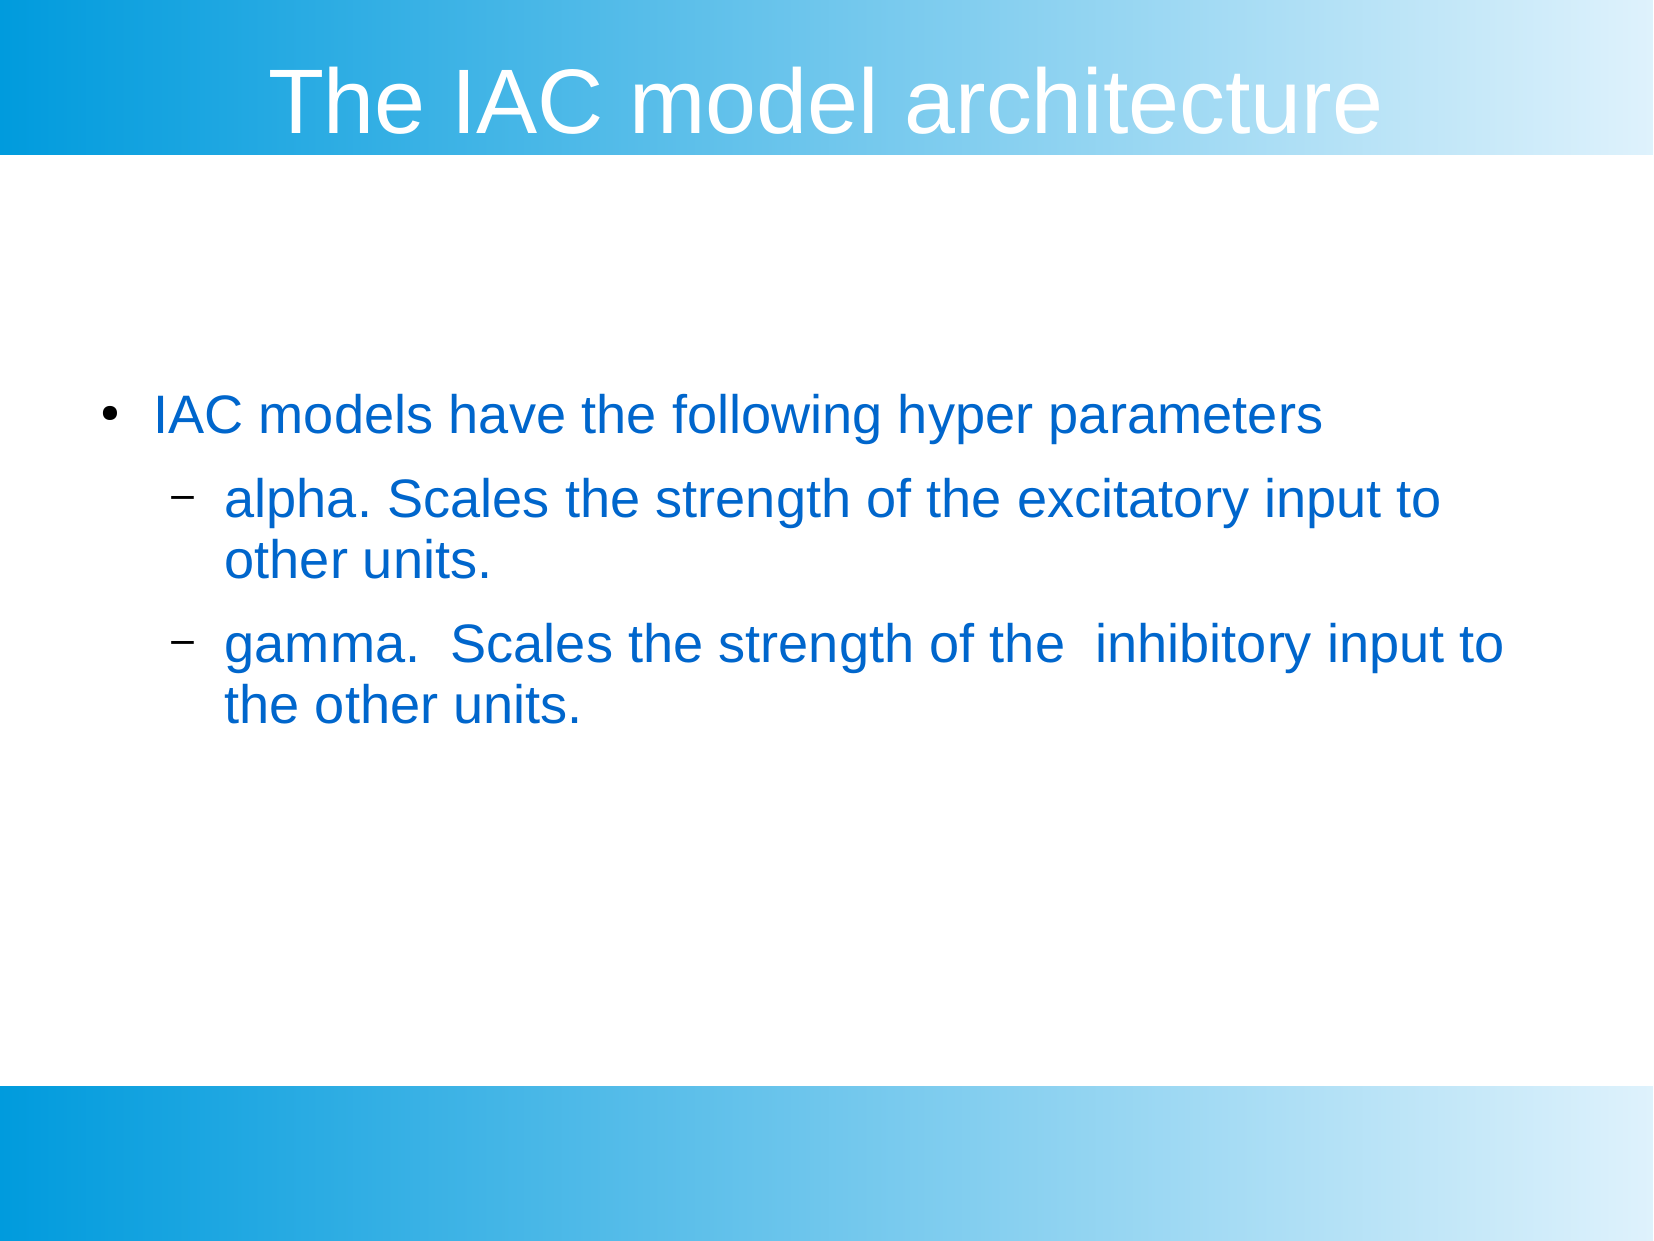

# The IAC model architecture
IAC models have the following hyper parameters
alpha. Scales the strength of the excitatory input to other units.
gamma. Scales the strength of the inhibitory input to the other units.